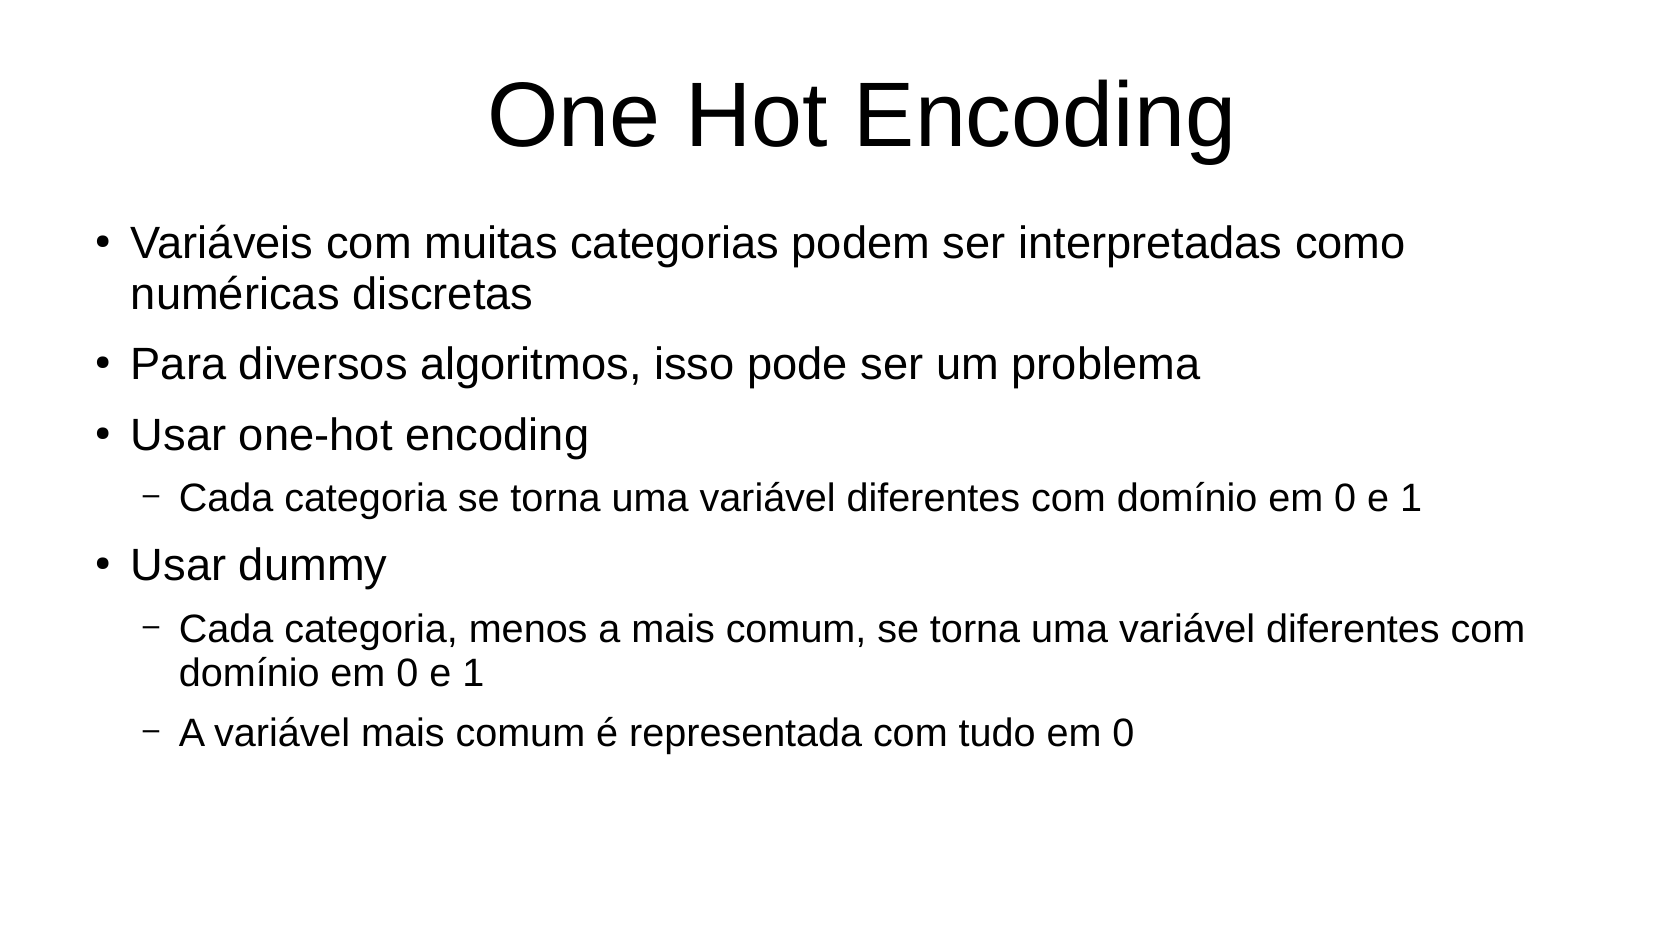

# One Hot Encoding
Variáveis com muitas categorias podem ser interpretadas como numéricas discretas
Para diversos algoritmos, isso pode ser um problema
Usar one-hot encoding
Cada categoria se torna uma variável diferentes com domínio em 0 e 1
Usar dummy
Cada categoria, menos a mais comum, se torna uma variável diferentes com domínio em 0 e 1
A variável mais comum é representada com tudo em 0